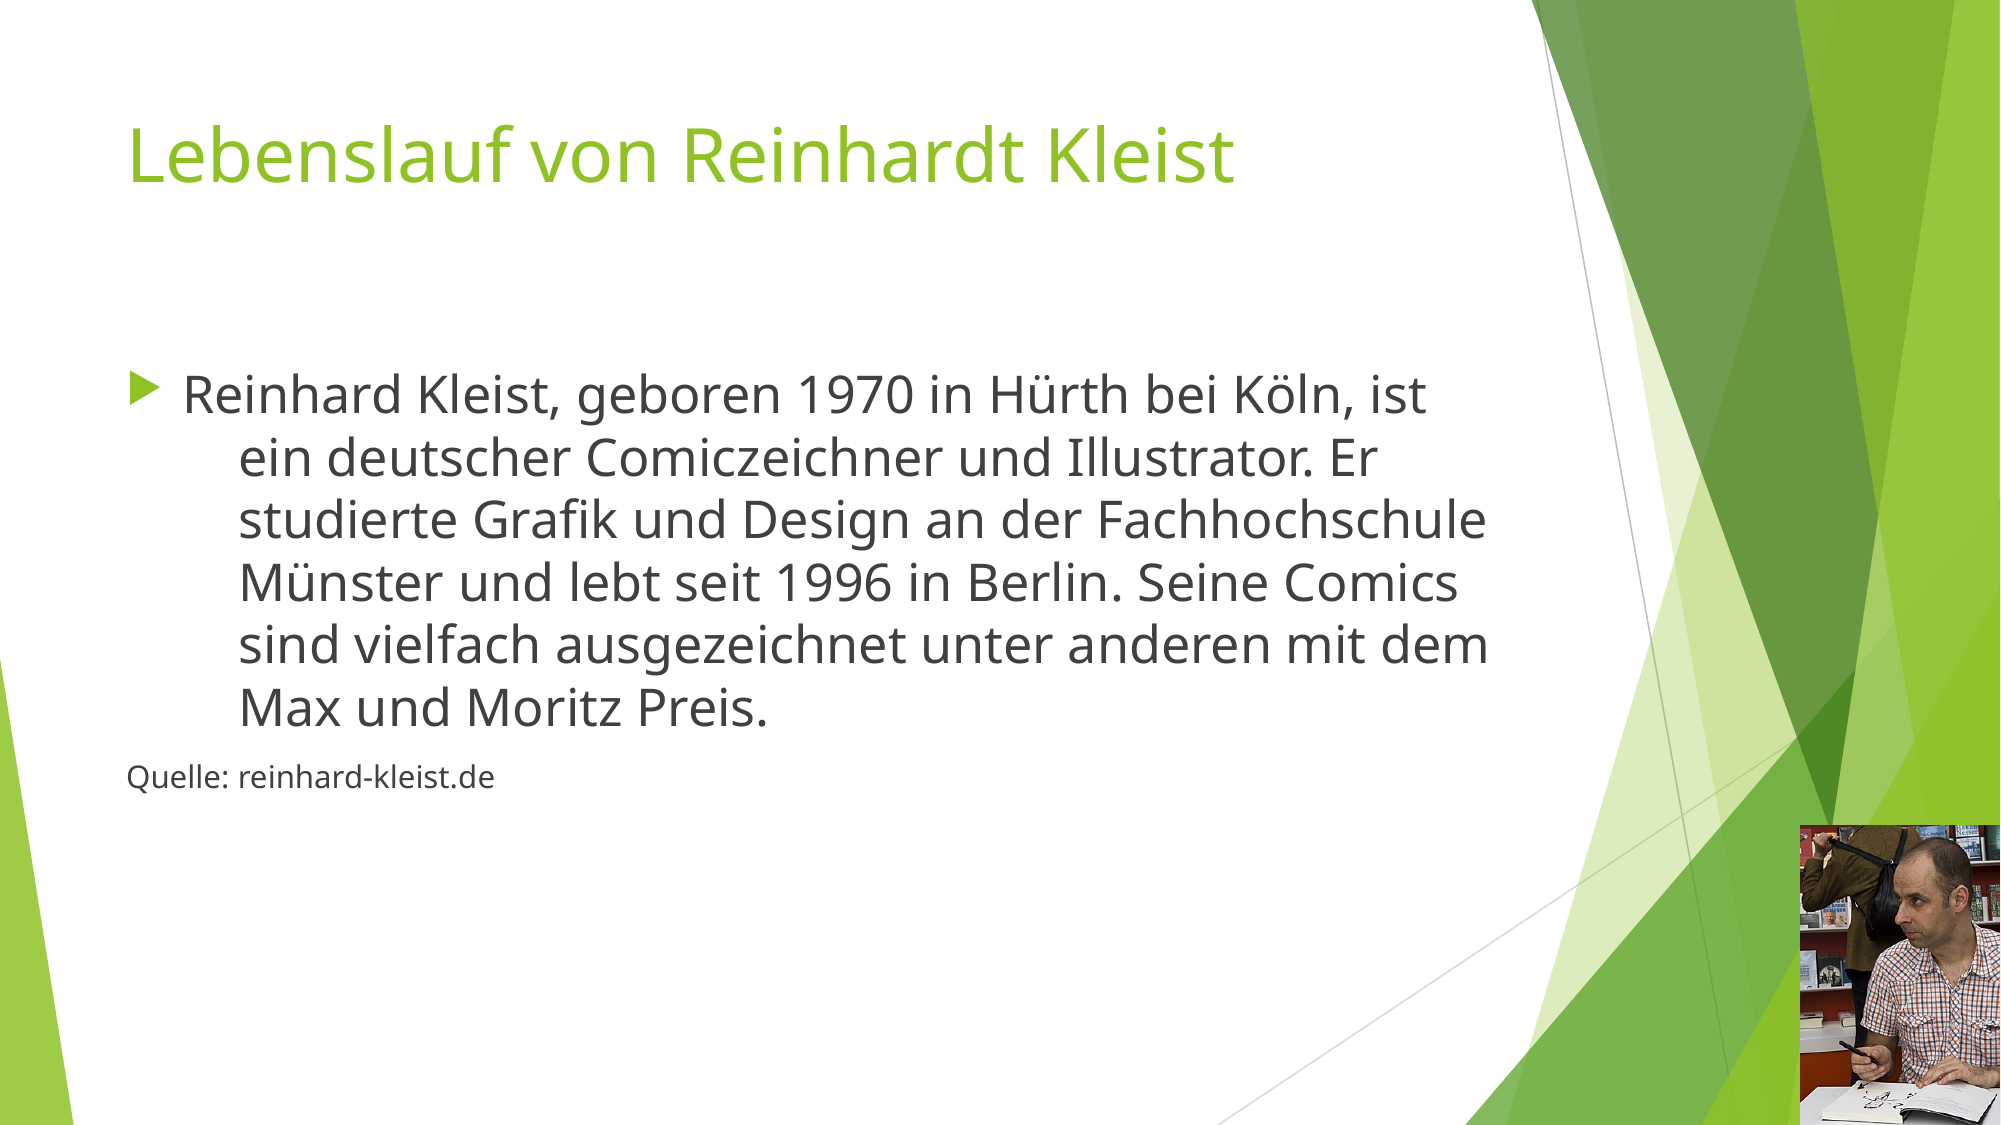

# Lebenslauf von Reinhardt Kleist
Reinhard Kleist, geboren 1970 in Hürth bei Köln, ist ein deutscher Comiczeichner und Illustrator. Er studierte Grafik und Design an der Fachhochschule Münster und lebt seit 1996 in Berlin. Seine Comics sind vielfach ausgezeichnet unter anderen mit dem Max und Moritz Preis.
Quelle: reinhard-kleist.de